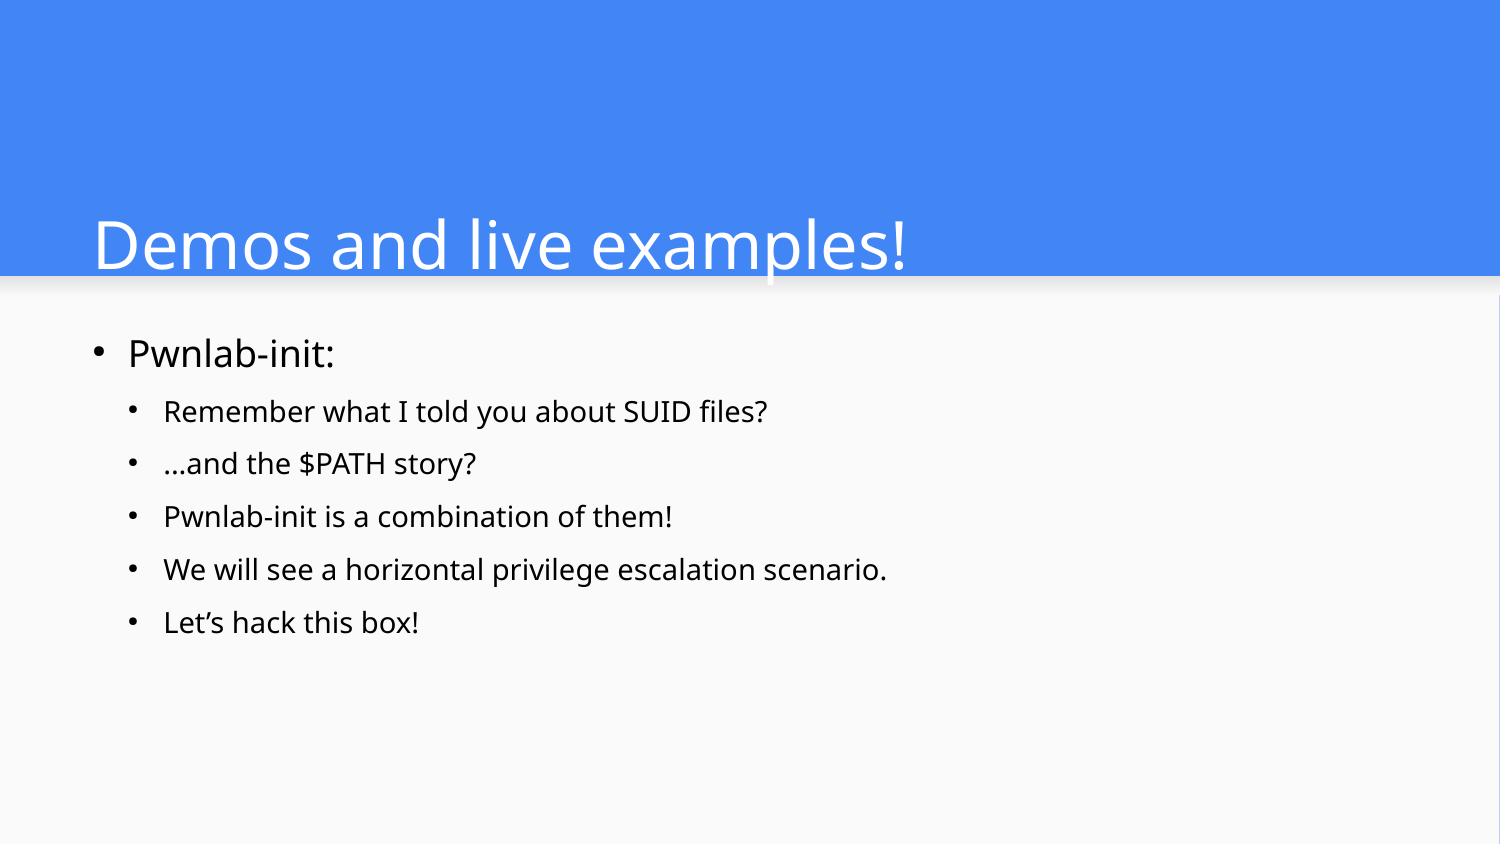

# Demos and live examples!
Pwnlab-init:
Remember what I told you about SUID files?
...and the $PATH story?
Pwnlab-init is a combination of them!
We will see a horizontal privilege escalation scenario.
Let’s hack this box!